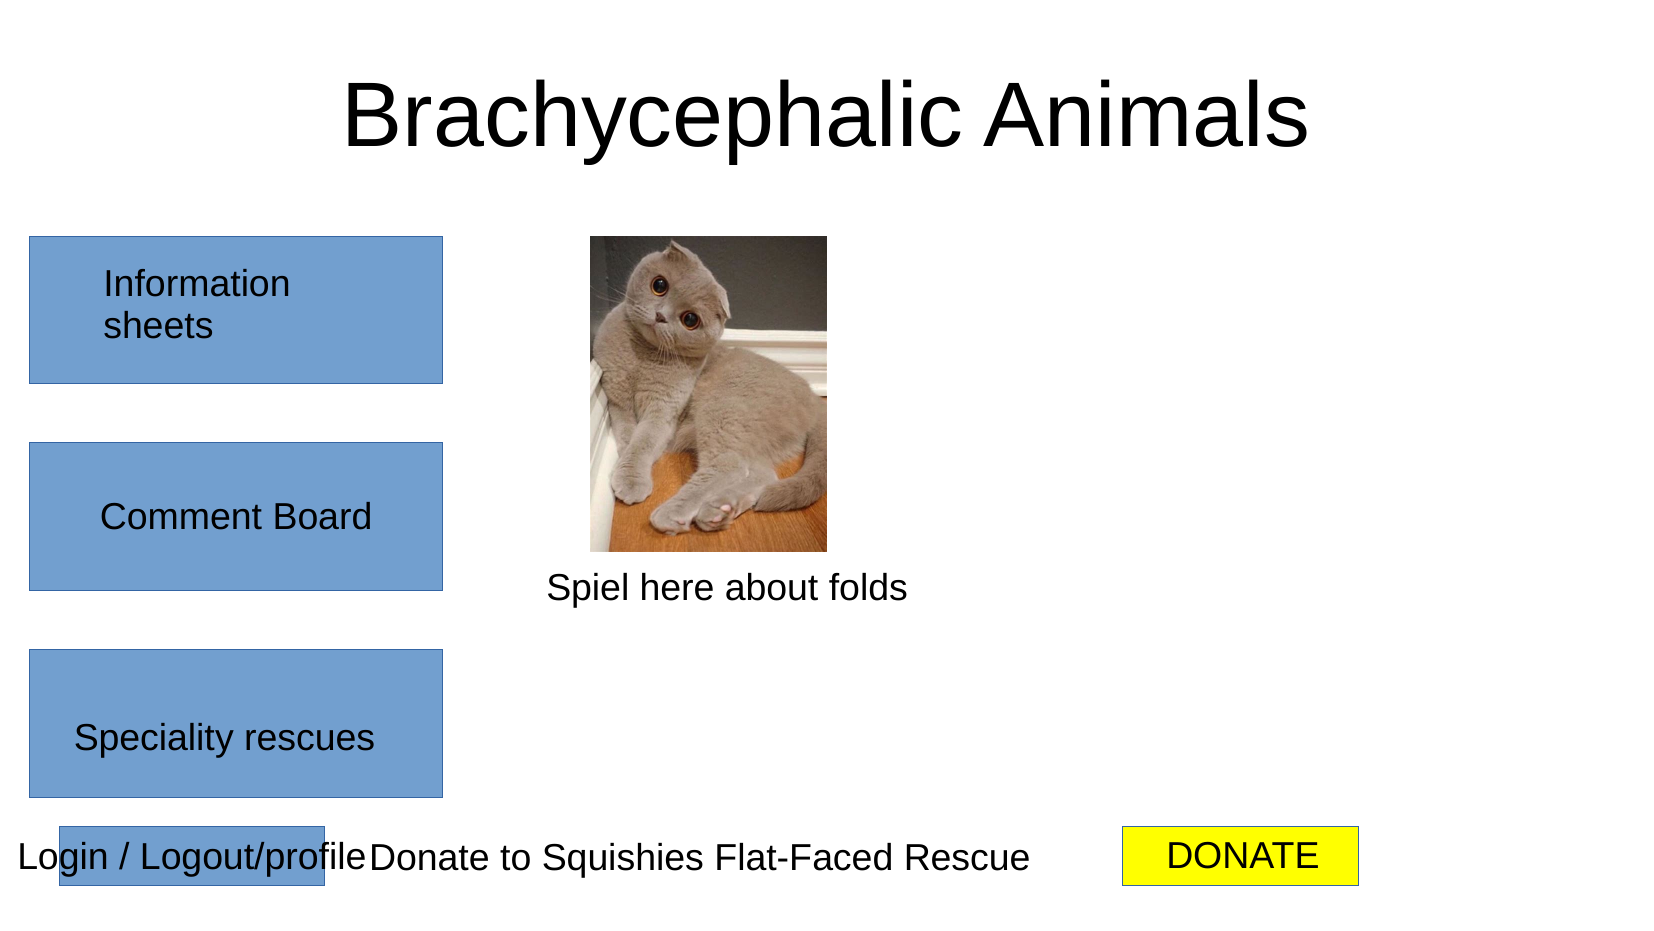

# Brachycephalic Animals
Information sheets
Comment Board
Spiel here about folds
Speciality rescues
Login / Logout/profile
DONATE
Donate to Squishies Flat-Faced Rescue